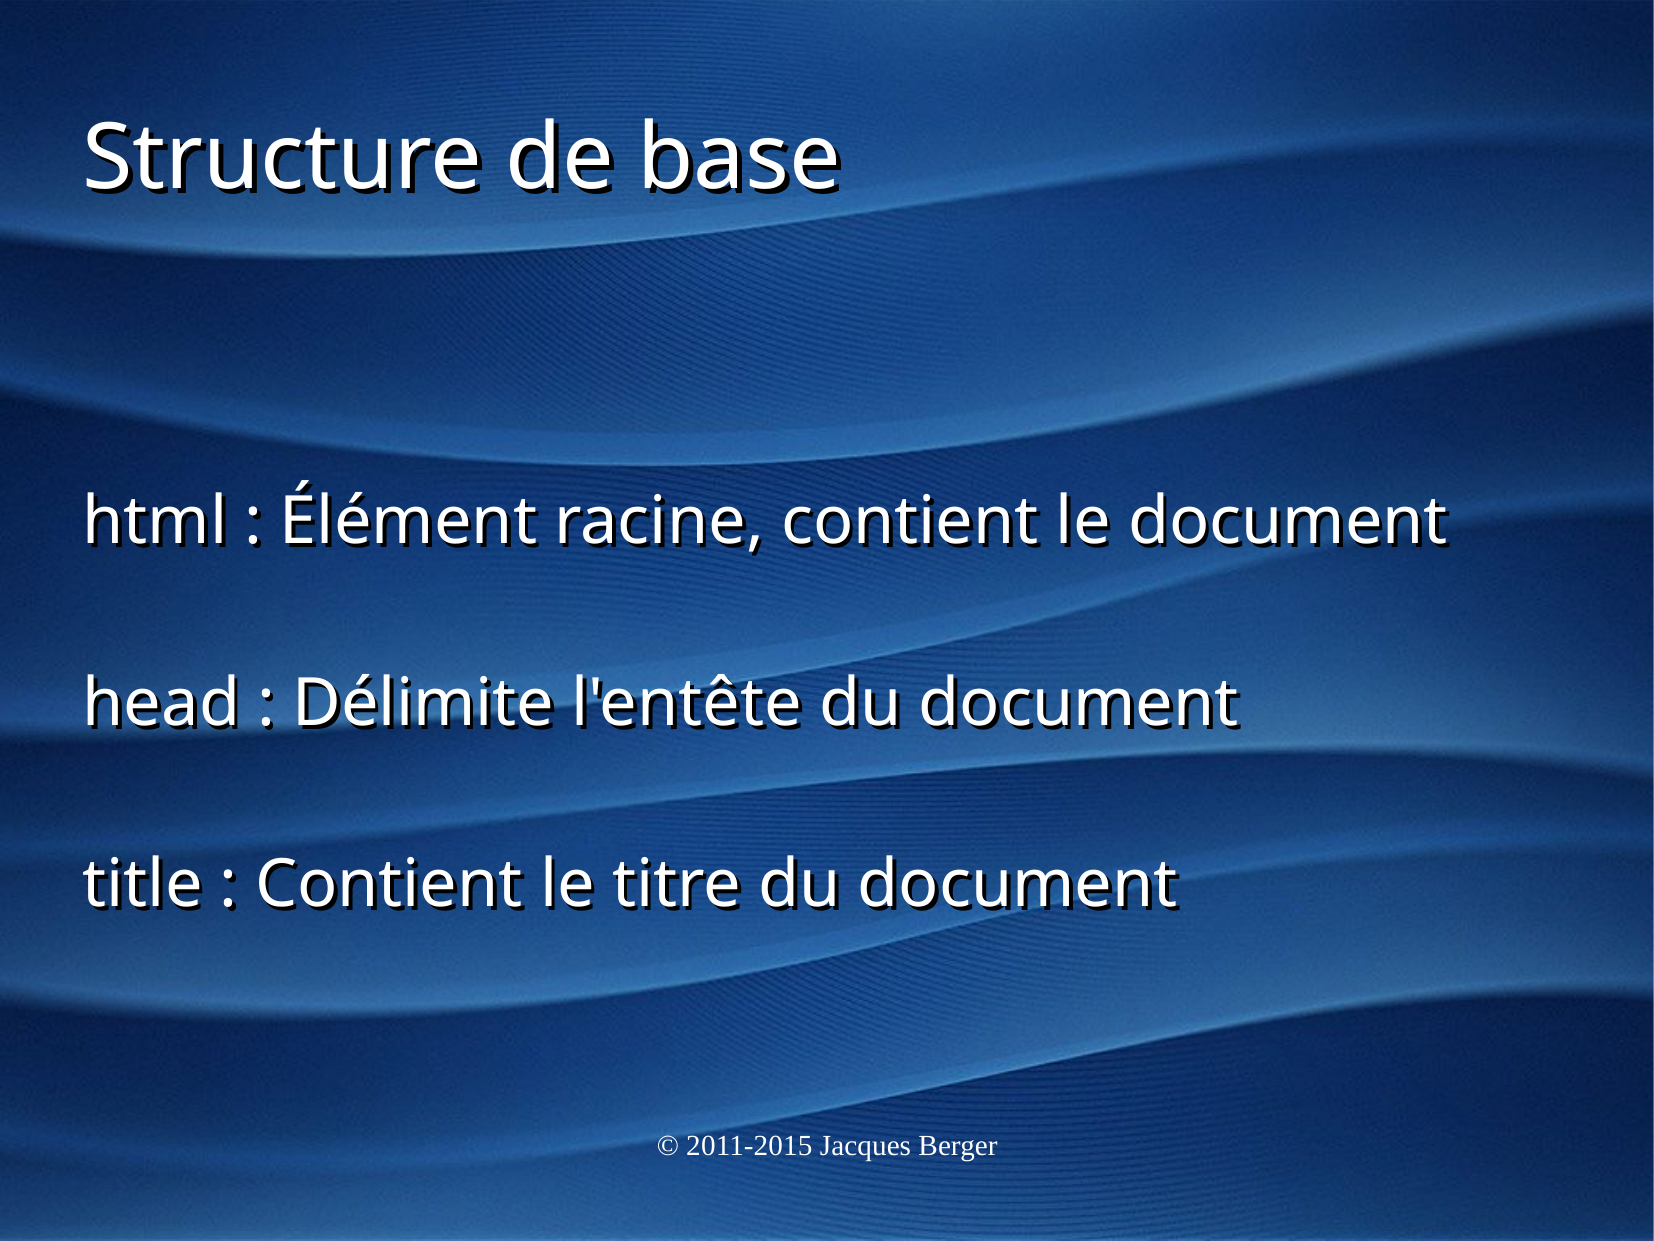

# Structure de base
html : Élément racine, contient le document
head : Délimite l'entête du document
title : Contient le titre du document
© 2011-2015 Jacques Berger